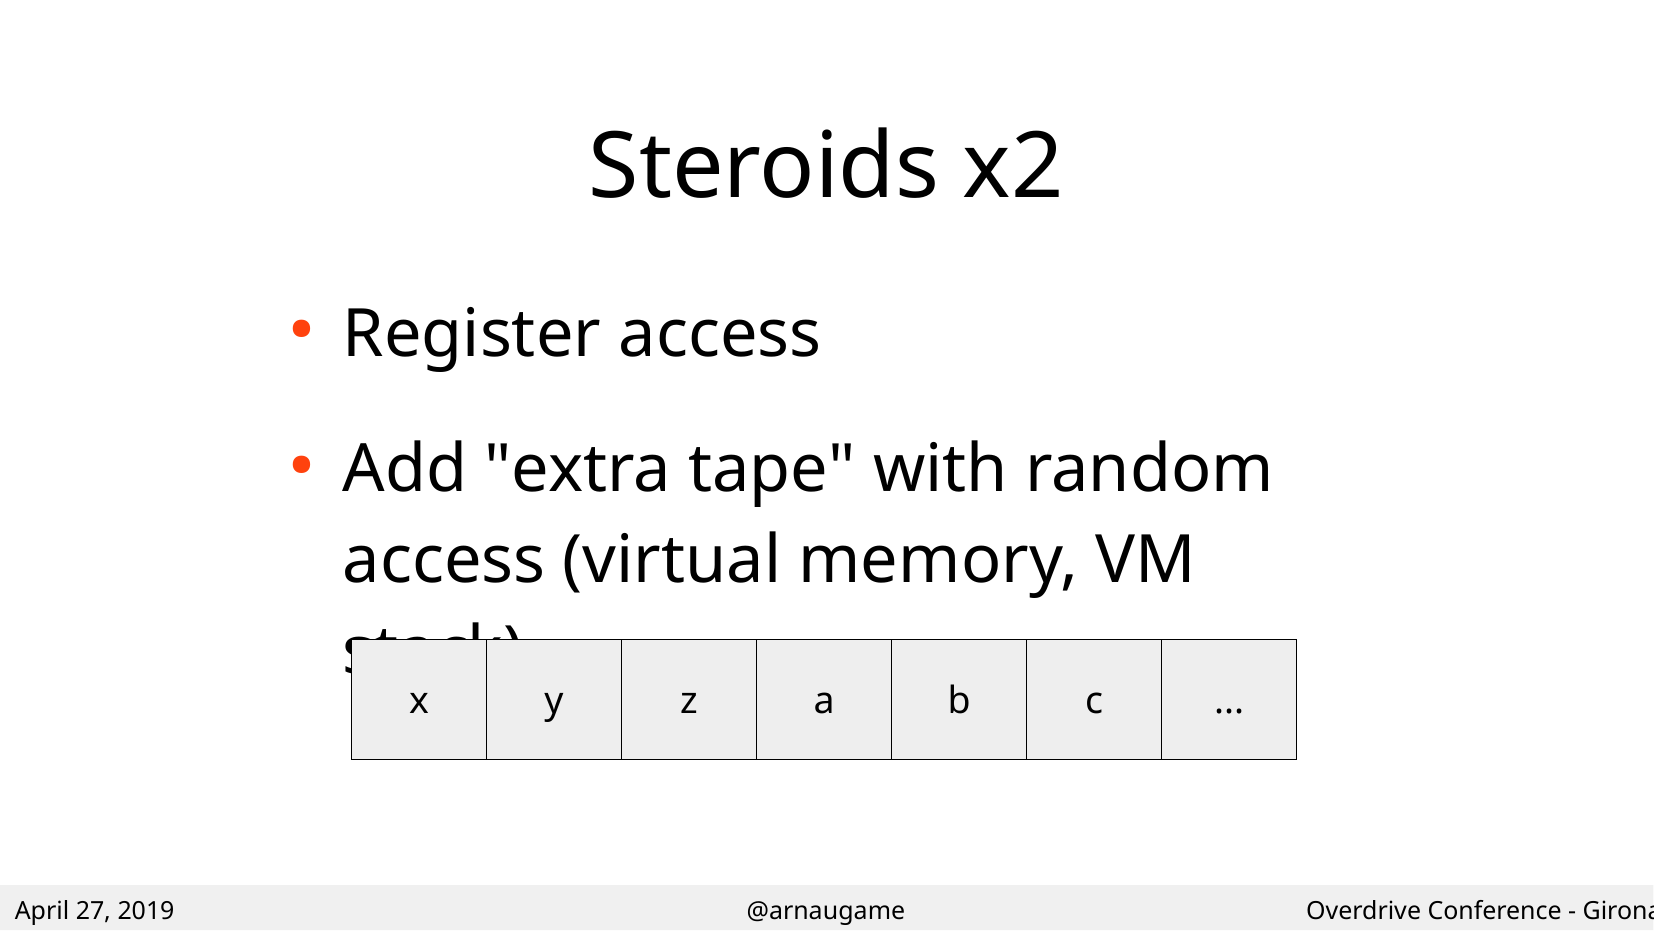

# Steroids x2
Register access
Add "extra tape" with random access (virtual memory, VM stack)
x
y
z
a
b
c
...
April 27, 2019
@arnaugamez
Overdrive Conference - Girona